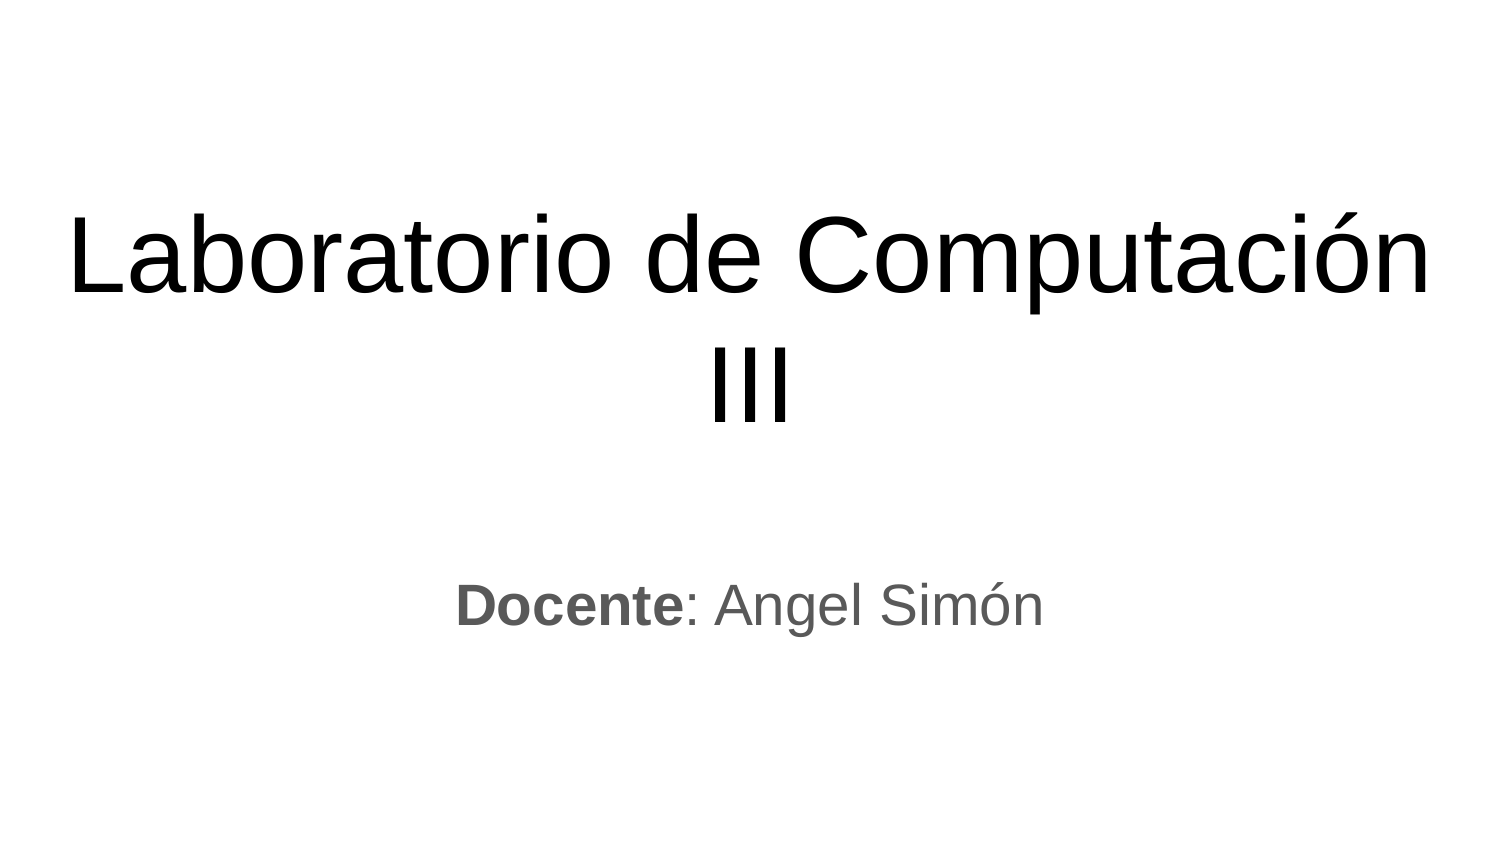

# Laboratorio de Computación III
Docente: Angel Simón